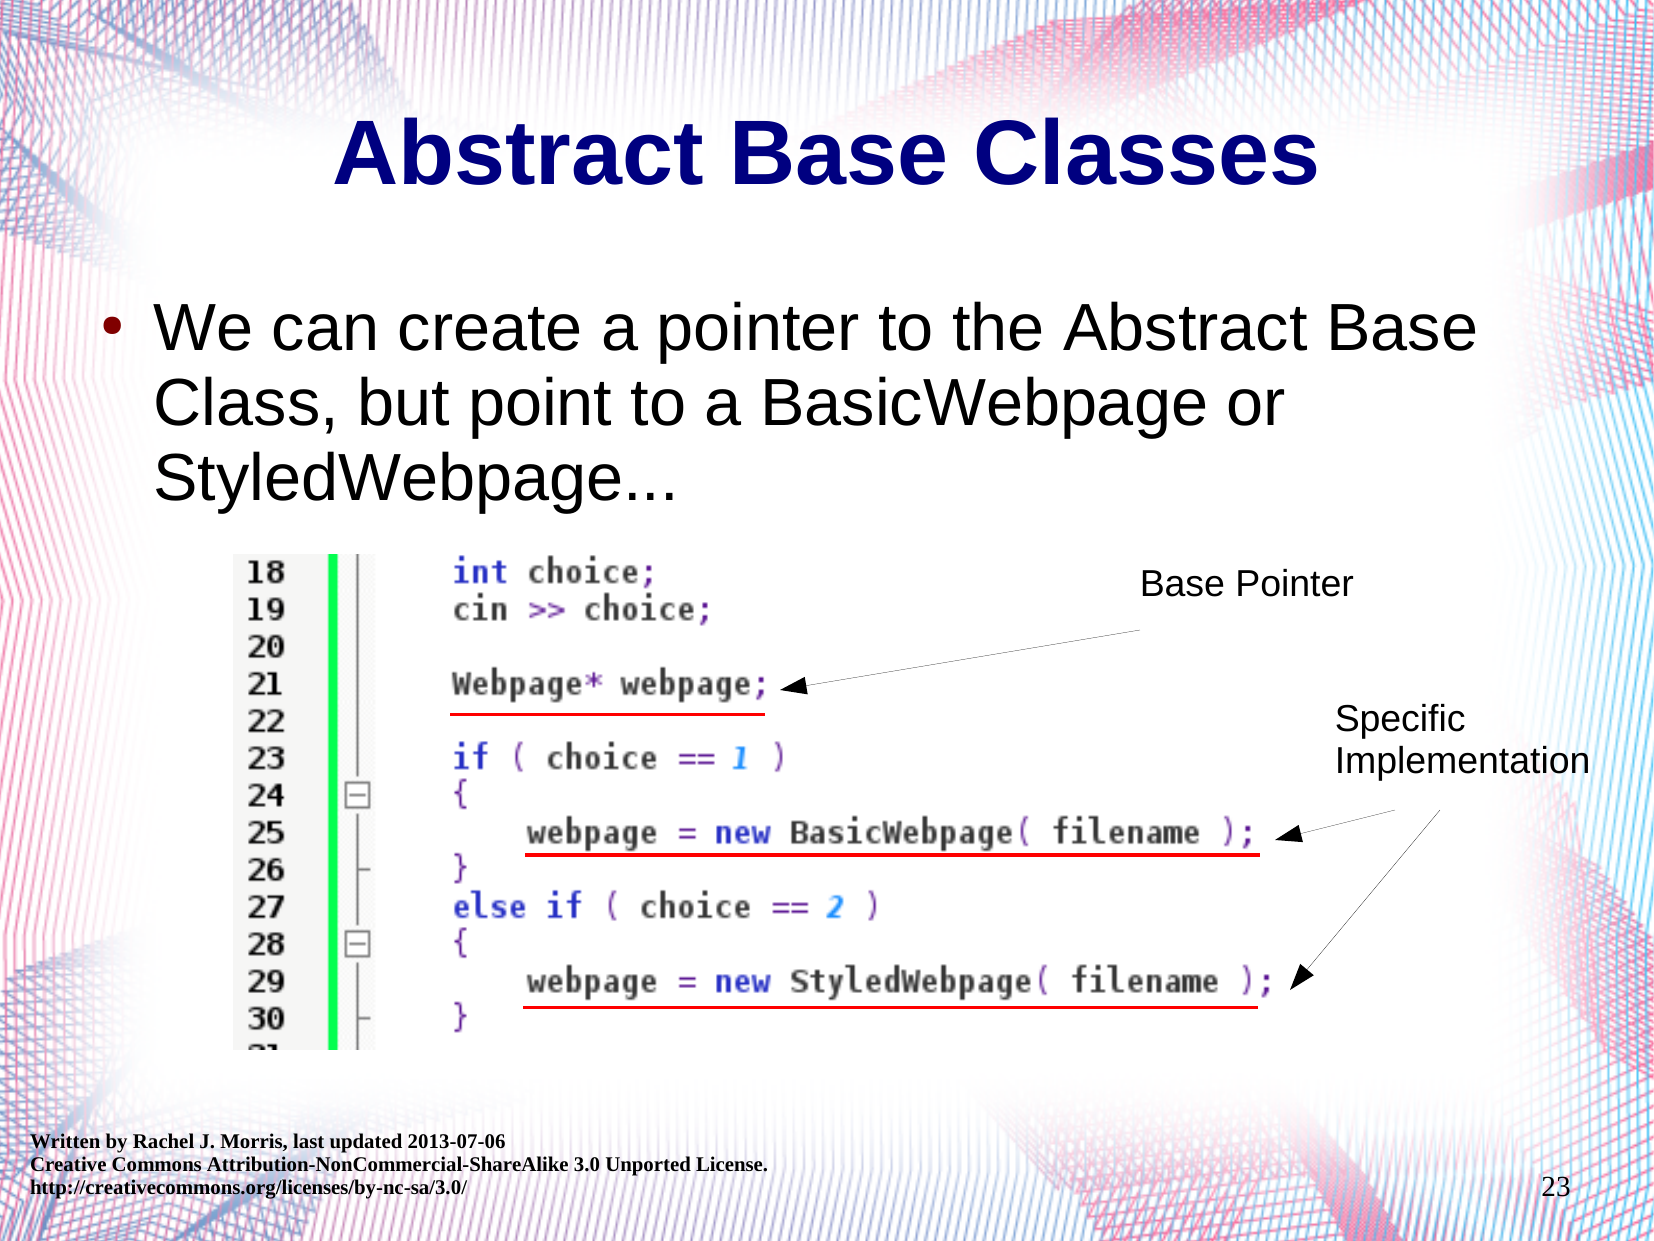

# Abstract Base Classes
We can create a pointer to the Abstract Base Class, but point to a BasicWebpage or StyledWebpage...
Base Pointer
Specific Implementation
23